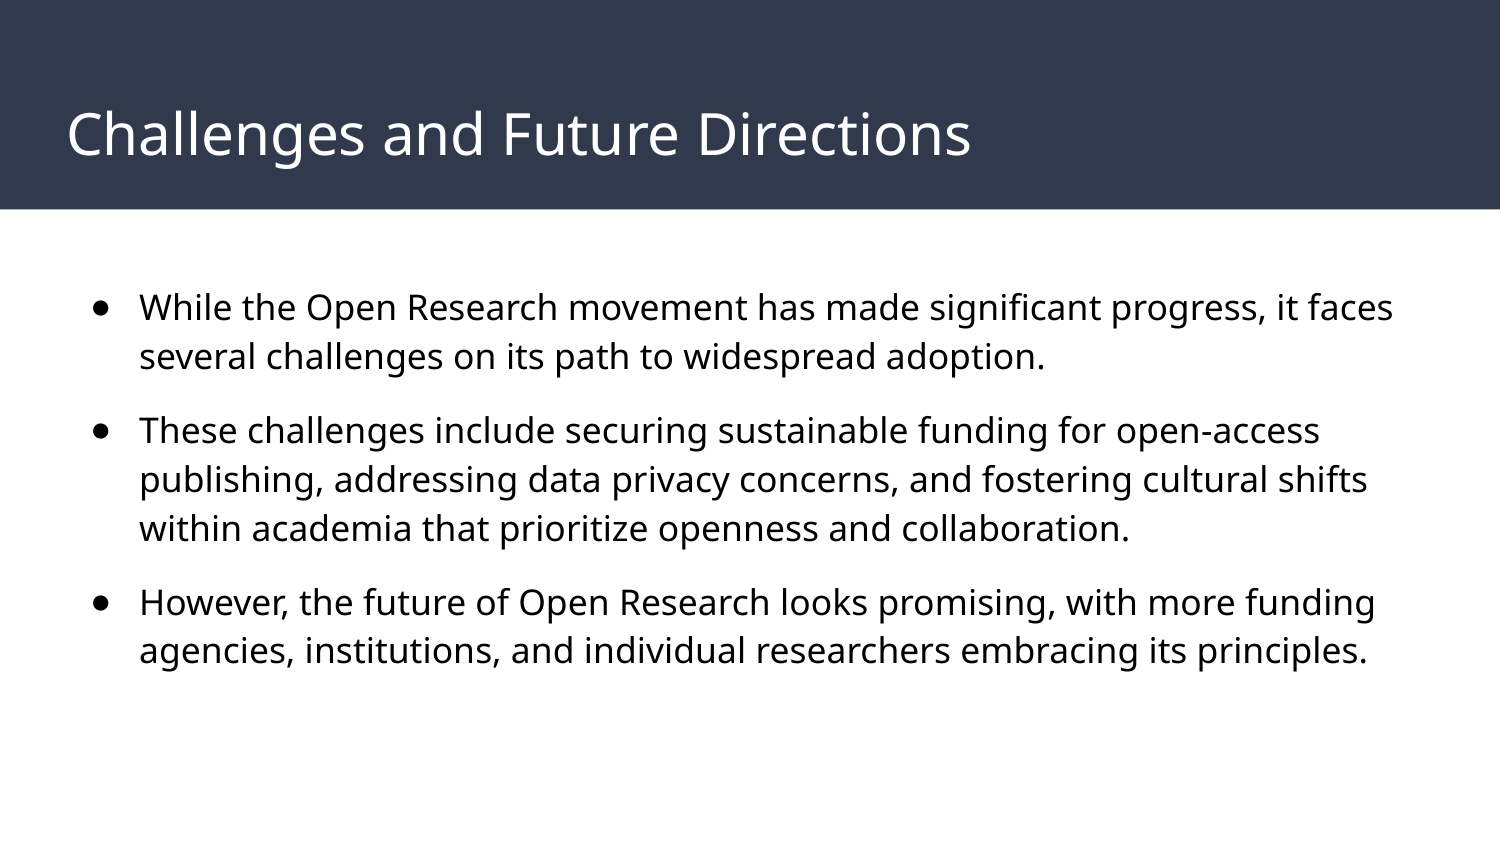

# Challenges and Future Directions
While the Open Research movement has made significant progress, it faces several challenges on its path to widespread adoption.
These challenges include securing sustainable funding for open-access publishing, addressing data privacy concerns, and fostering cultural shifts within academia that prioritize openness and collaboration.
However, the future of Open Research looks promising, with more funding agencies, institutions, and individual researchers embracing its principles.